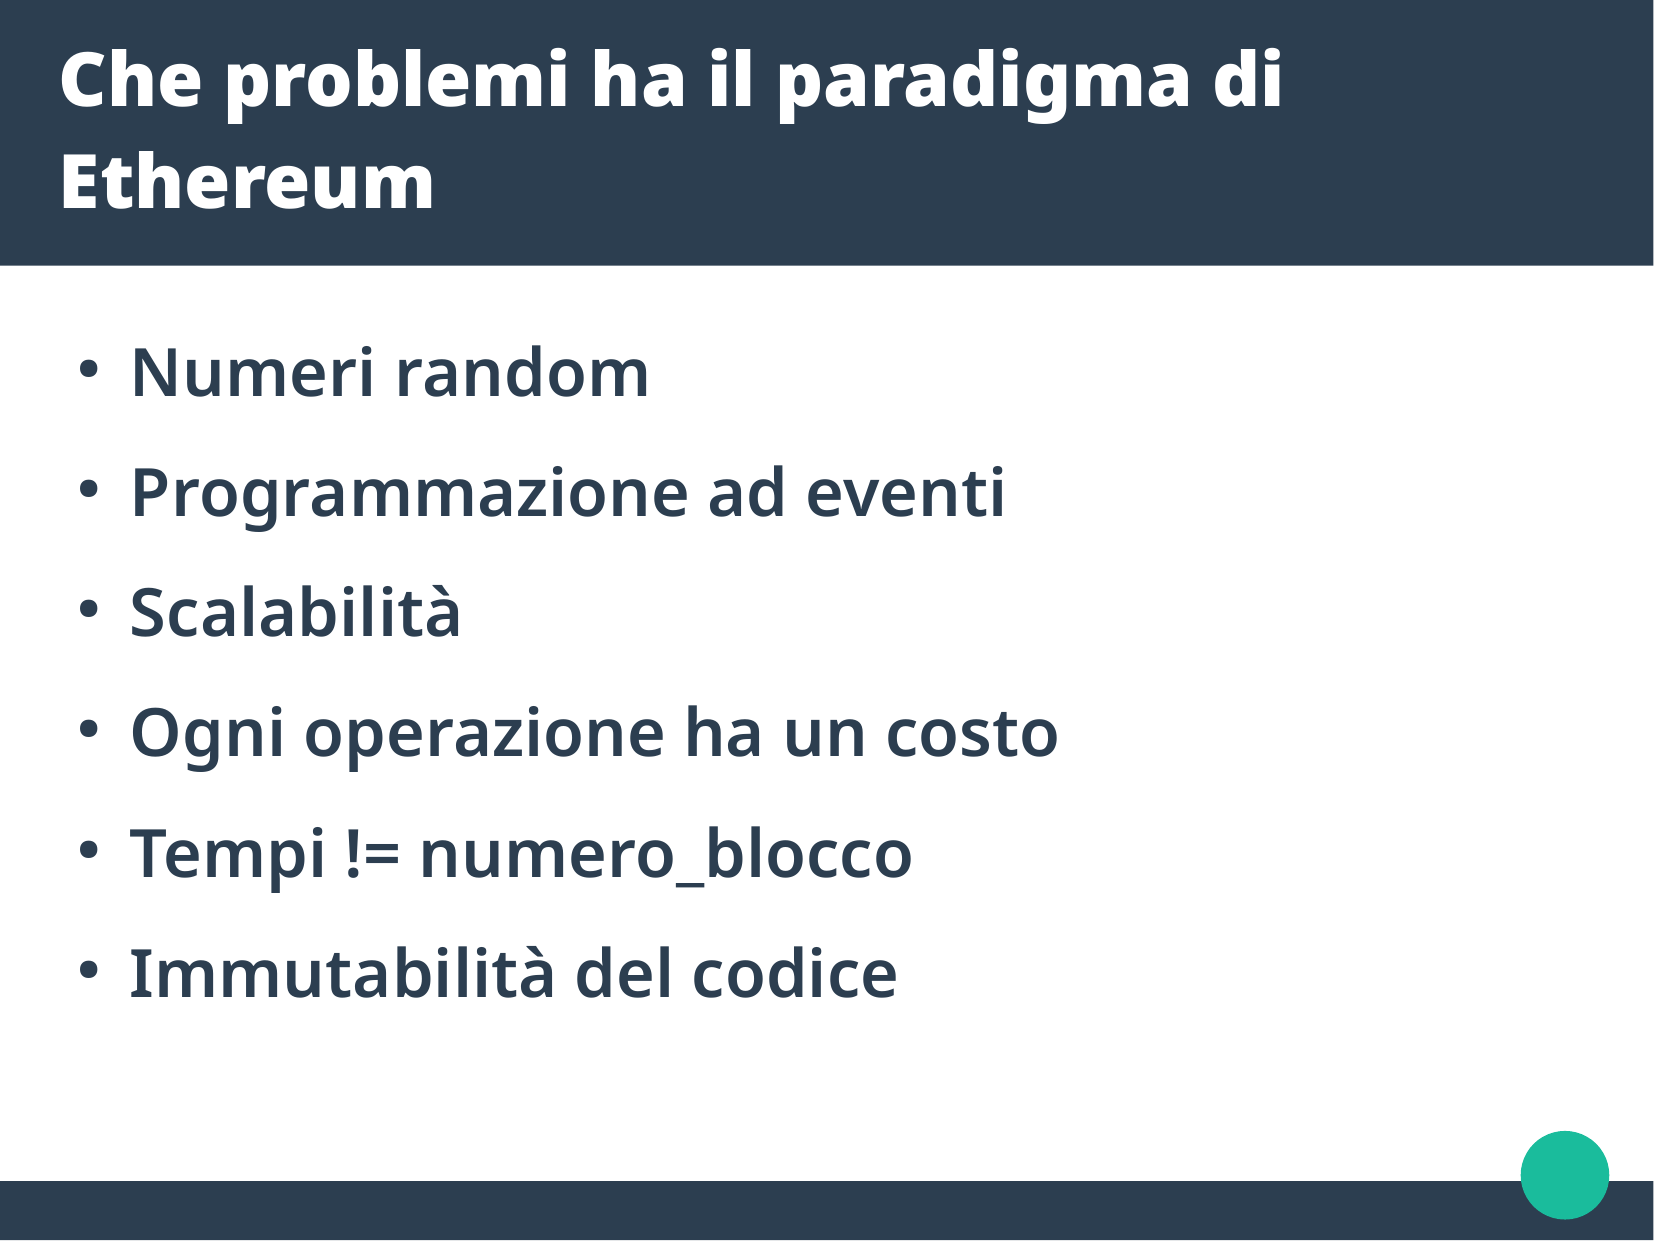

# Che problemi ha il paradigma di Ethereum
Numeri random
Programmazione ad eventi
Scalabilità
Ogni operazione ha un costo
Tempi != numero_blocco
Immutabilità del codice